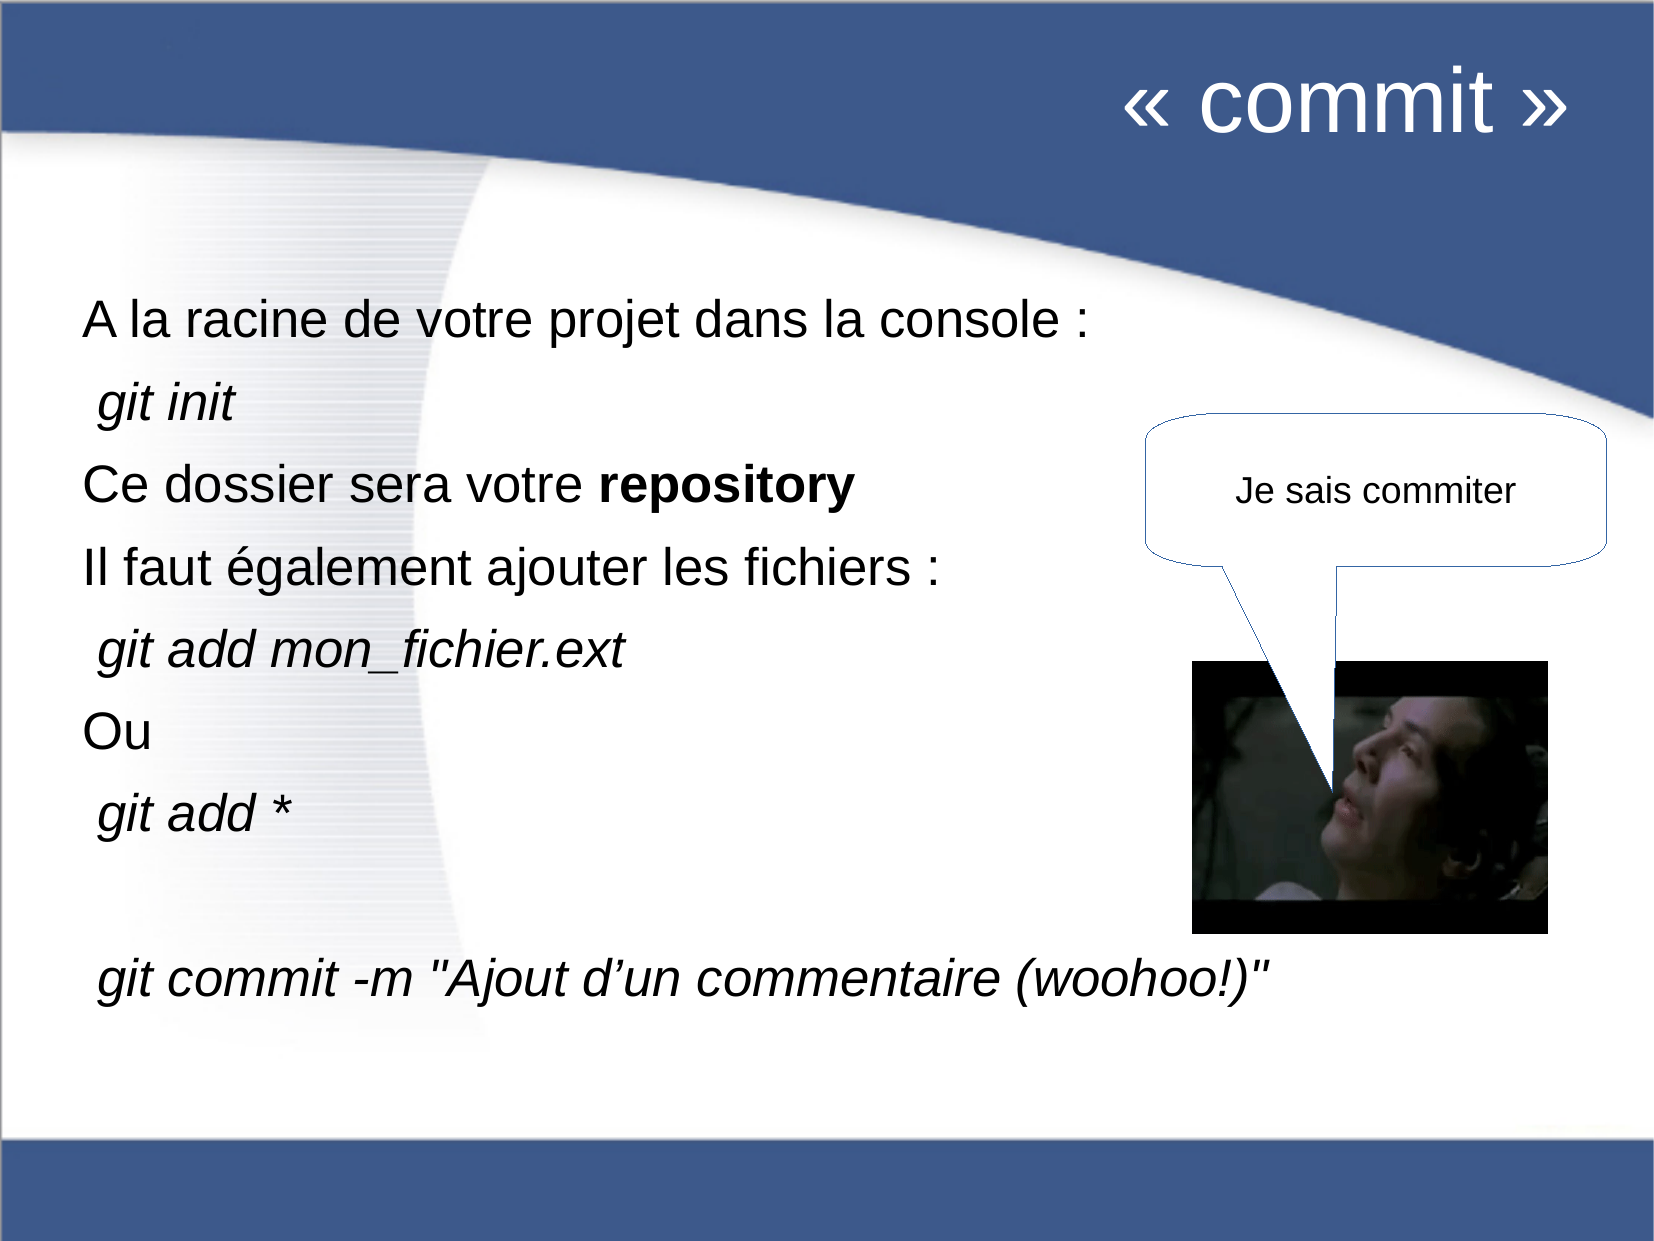

# « commit »
A la racine de votre projet dans la console :
 git init
Ce dossier sera votre repository
Il faut également ajouter les fichiers :
 git add mon_fichier.ext
Ou
 git add *
 git commit -m "Ajout d’un commentaire (woohoo!)"
Je sais commiter